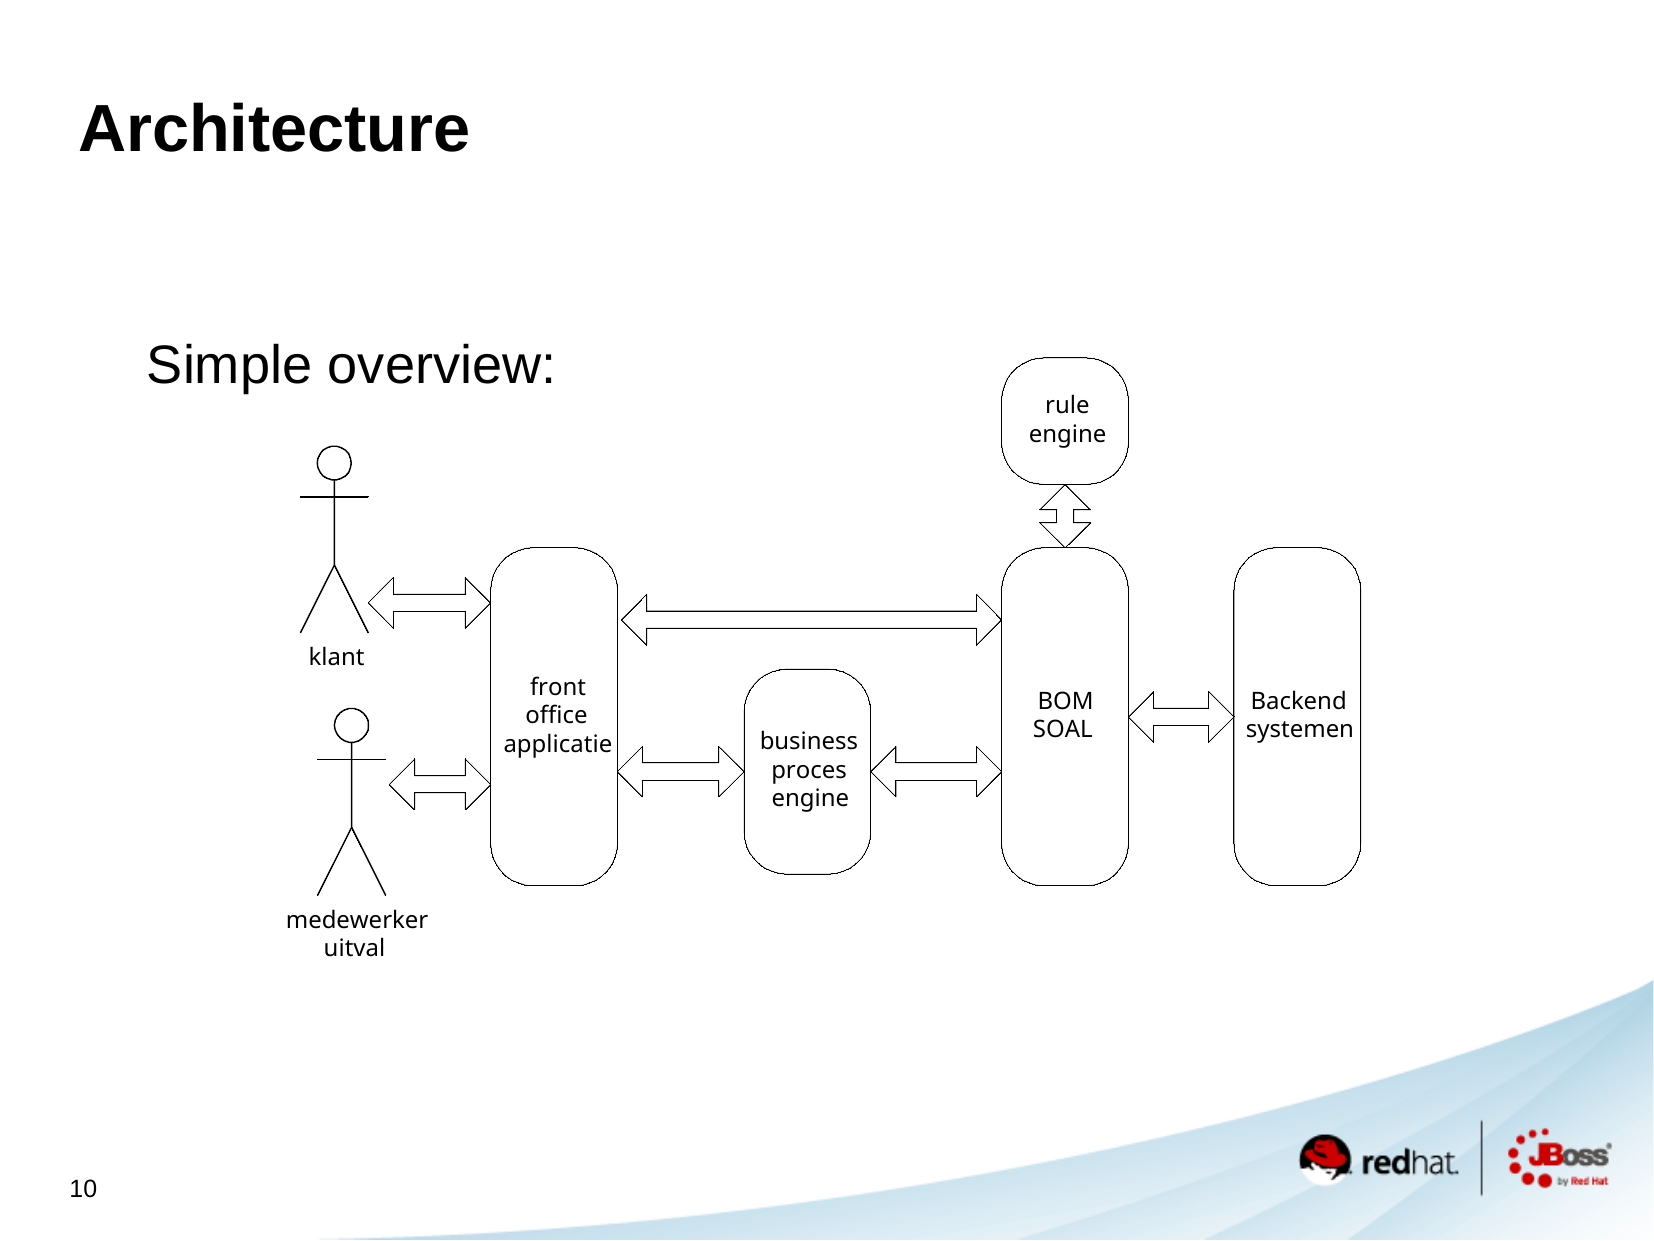

# Architecture
Simple overview:
rule
engine
klant
front
BOM
Backend
office
SOAL
systemen
business
applicatie
proces
engine
medewerker
uitval